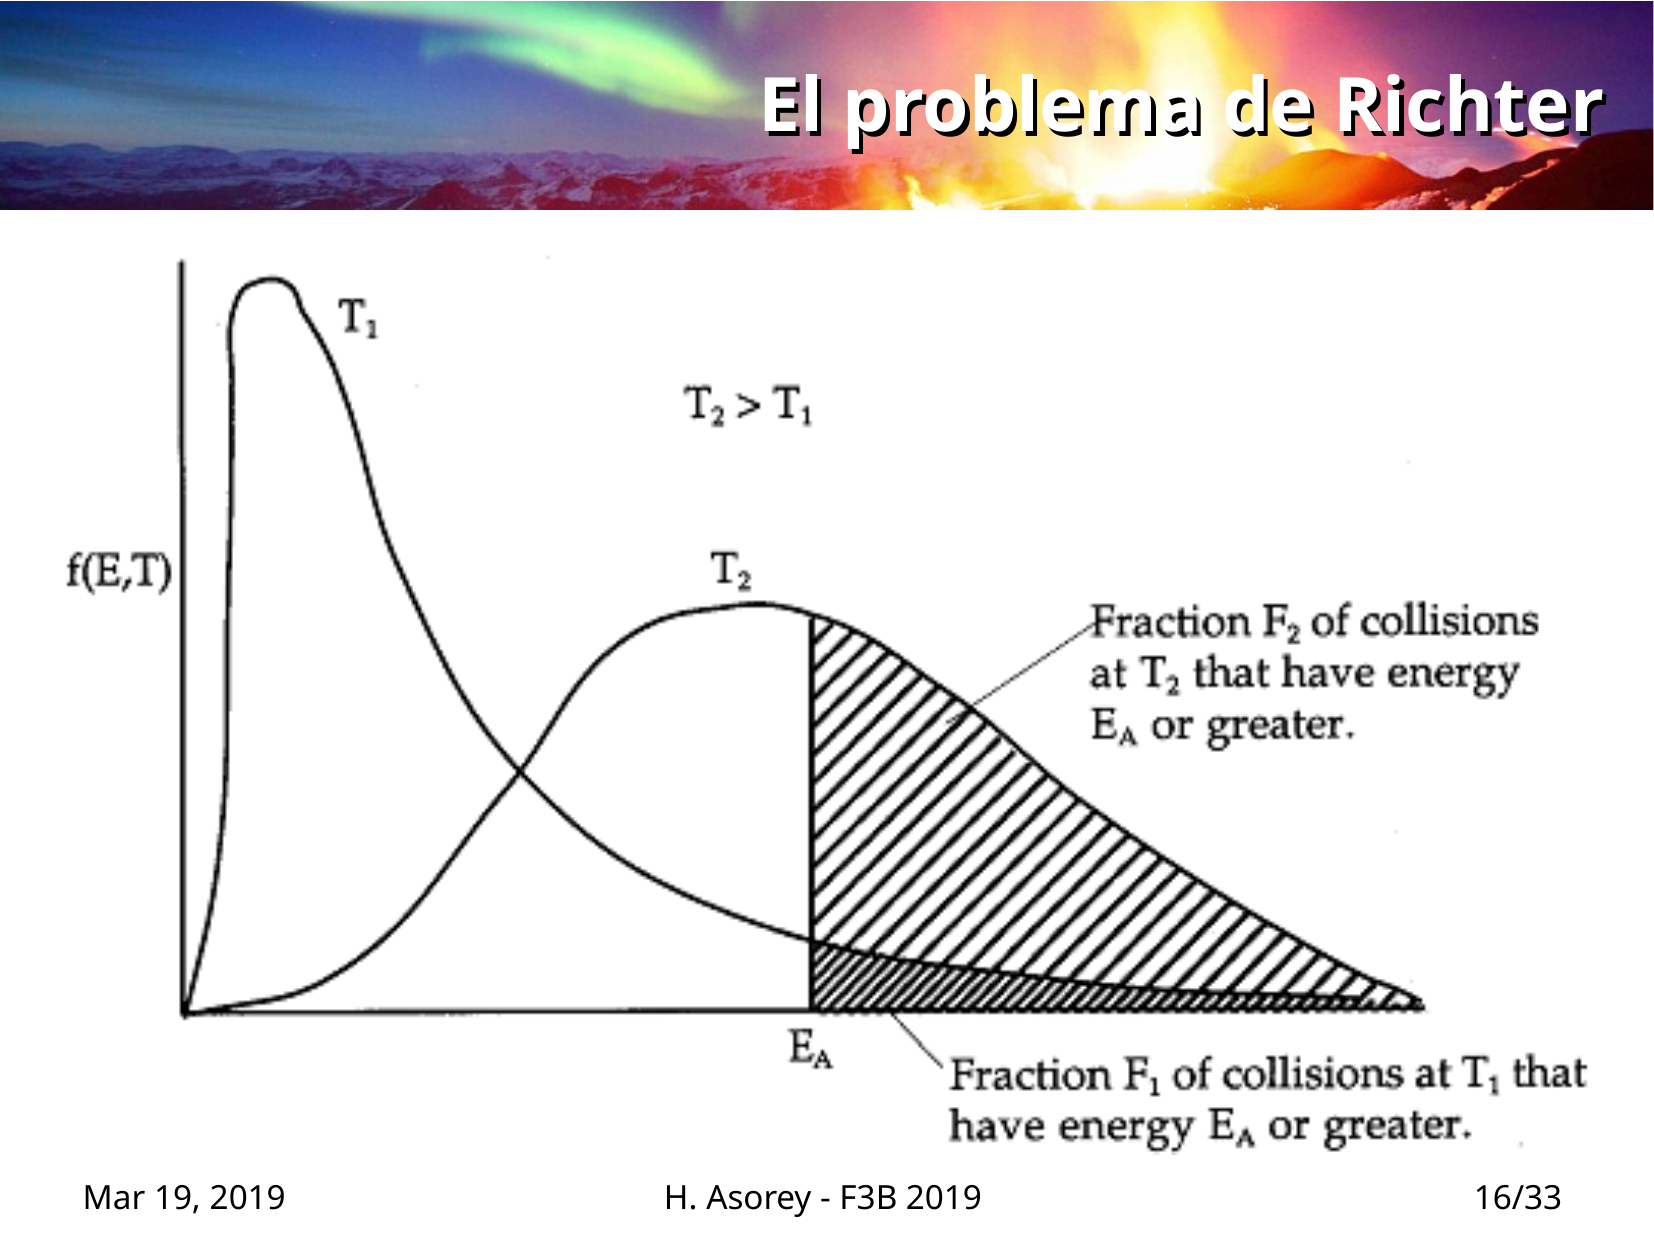

# El problema de Richter
Mar 19, 2019
H. Asorey - F3B 2019
16